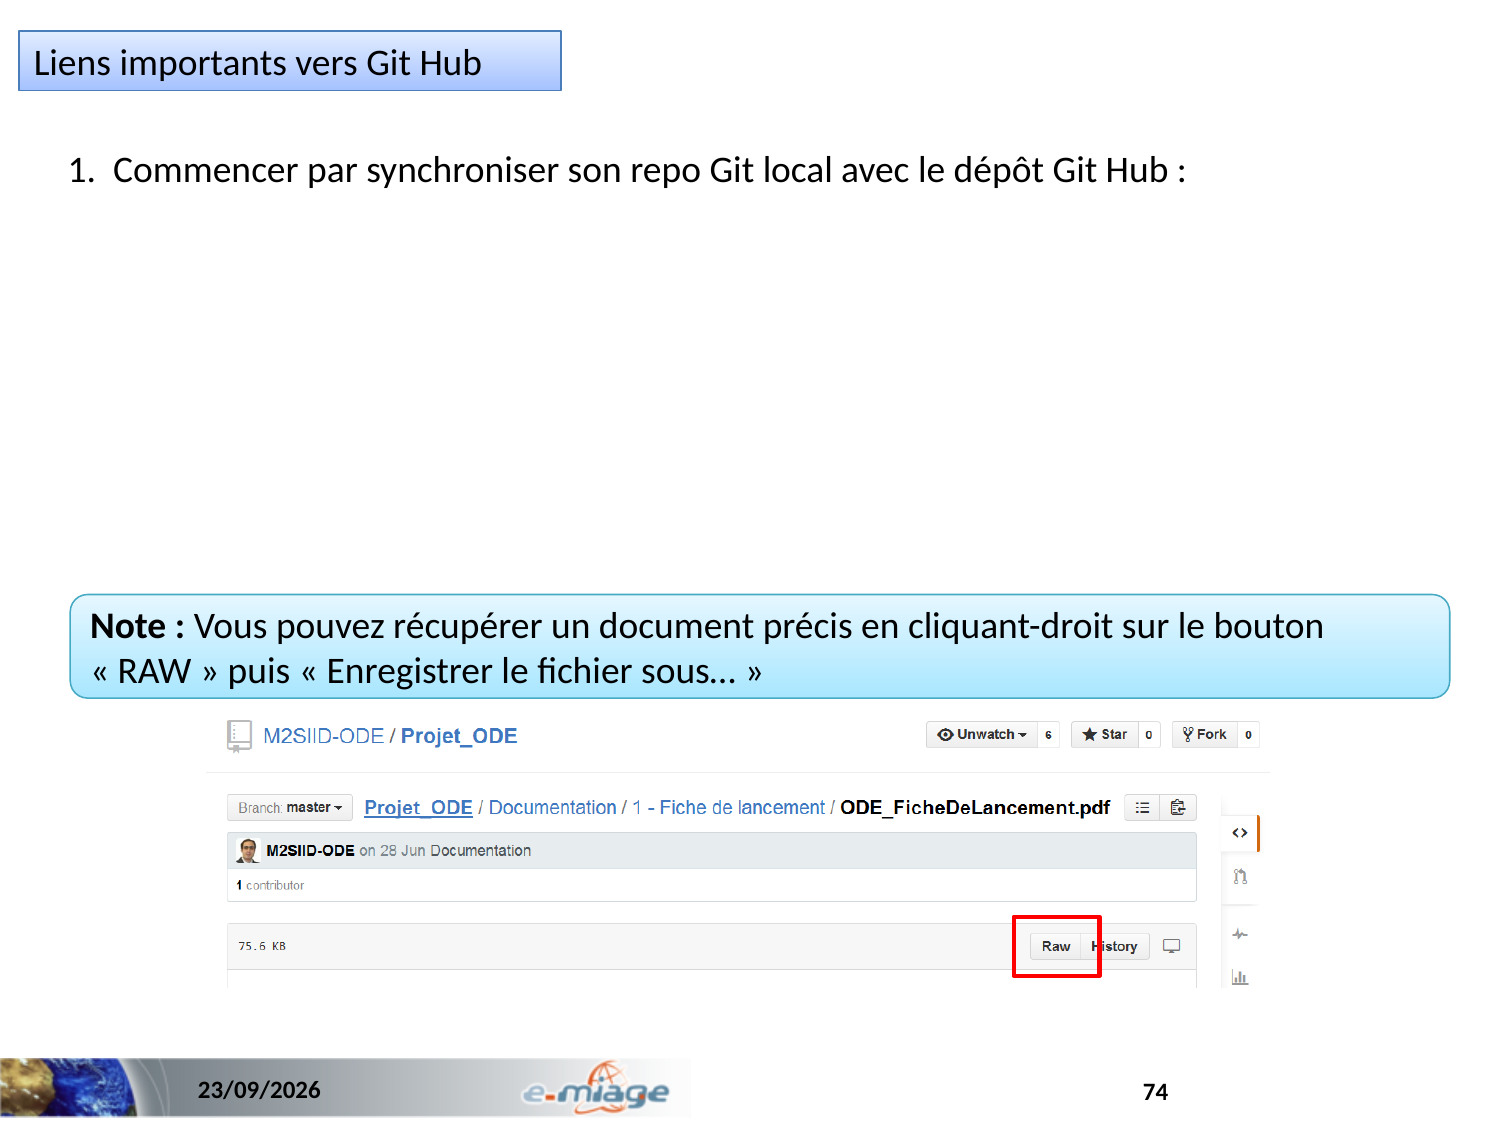

Liens importants vers Git Hub
1. Commencer par synchroniser son repo Git local avec le dépôt Git Hub :
Note : Vous pouvez récupérer un document précis en cliquant-droit sur le bouton « RAW » puis « Enregistrer le fichier sous… »